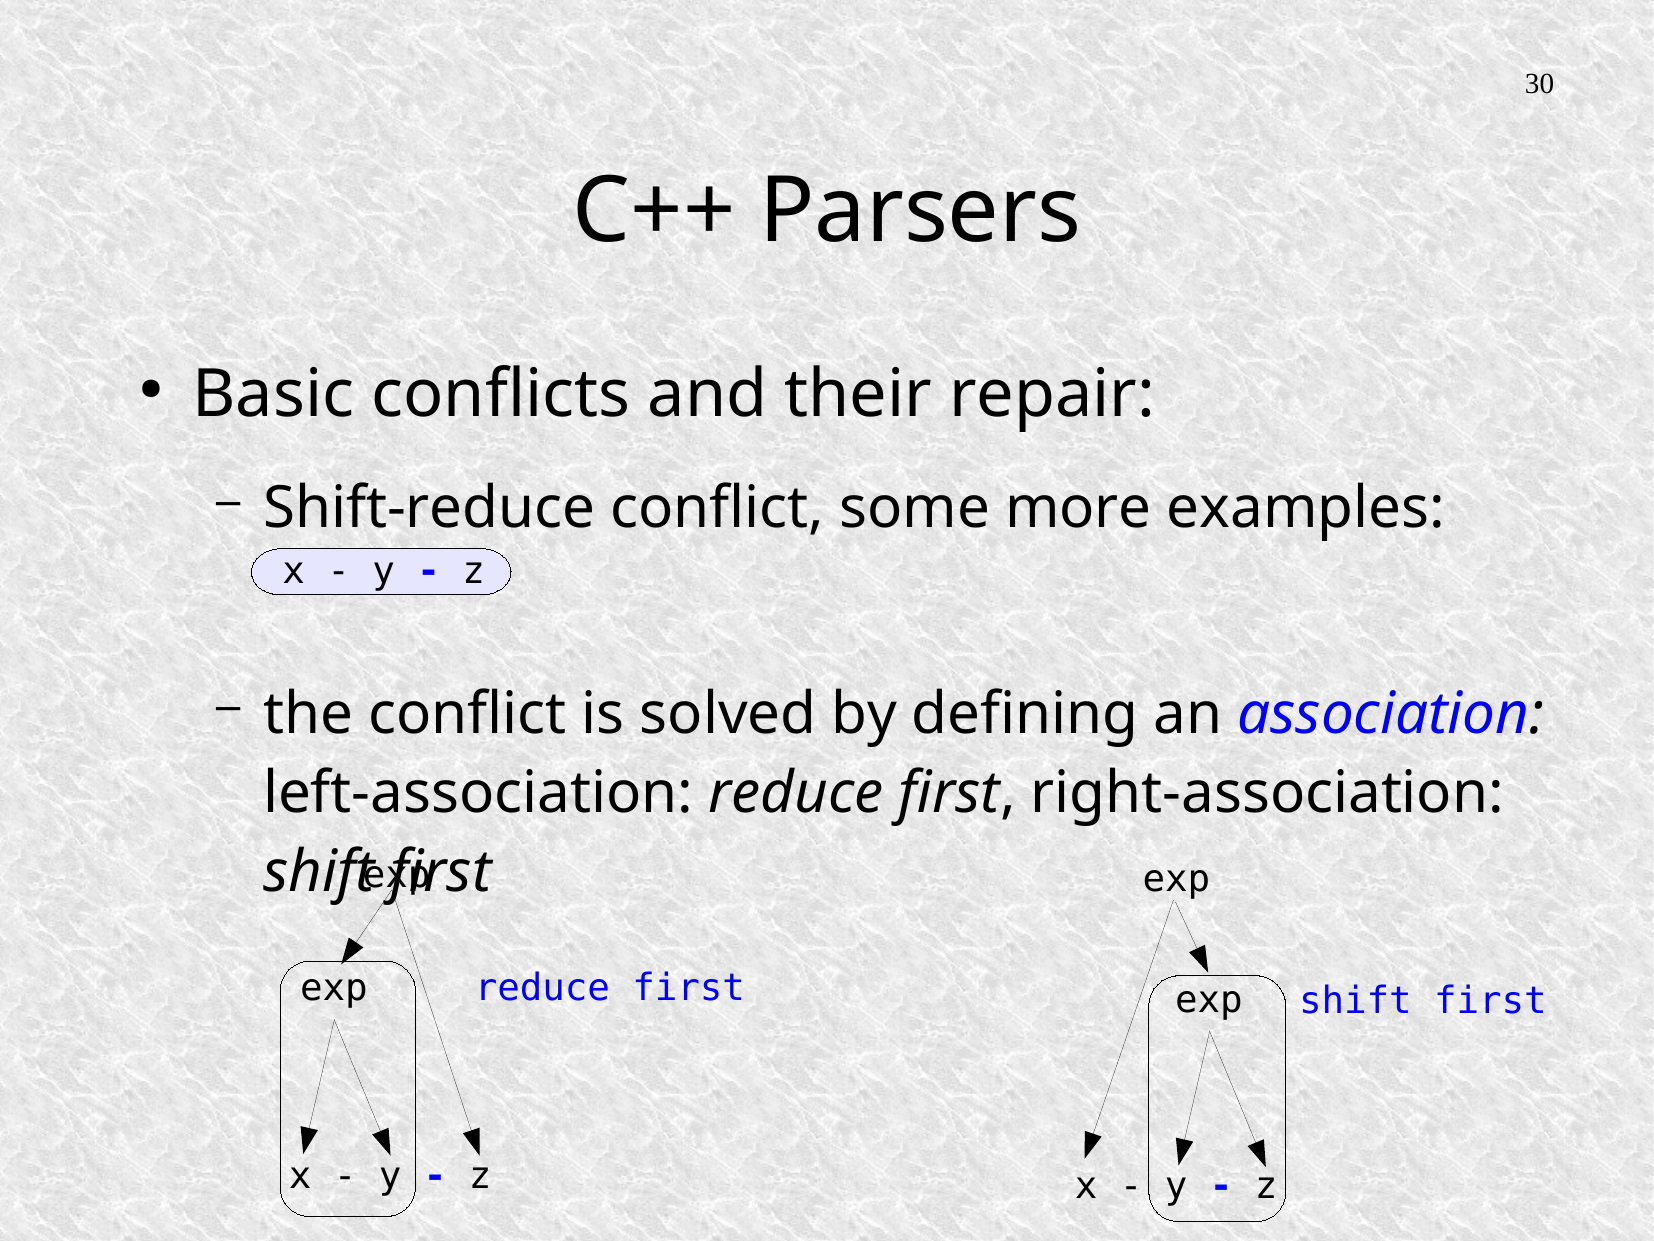

30
# C++ Parsers
Basic conflicts and their repair:
Shift-reduce conflict, some more examples:
the conflict is solved by defining an association: left-association: reduce first, right-association: shift first
x - y - z
exp
exp
exp
reduce first
exp
shift first
x - y - z
x - y - z